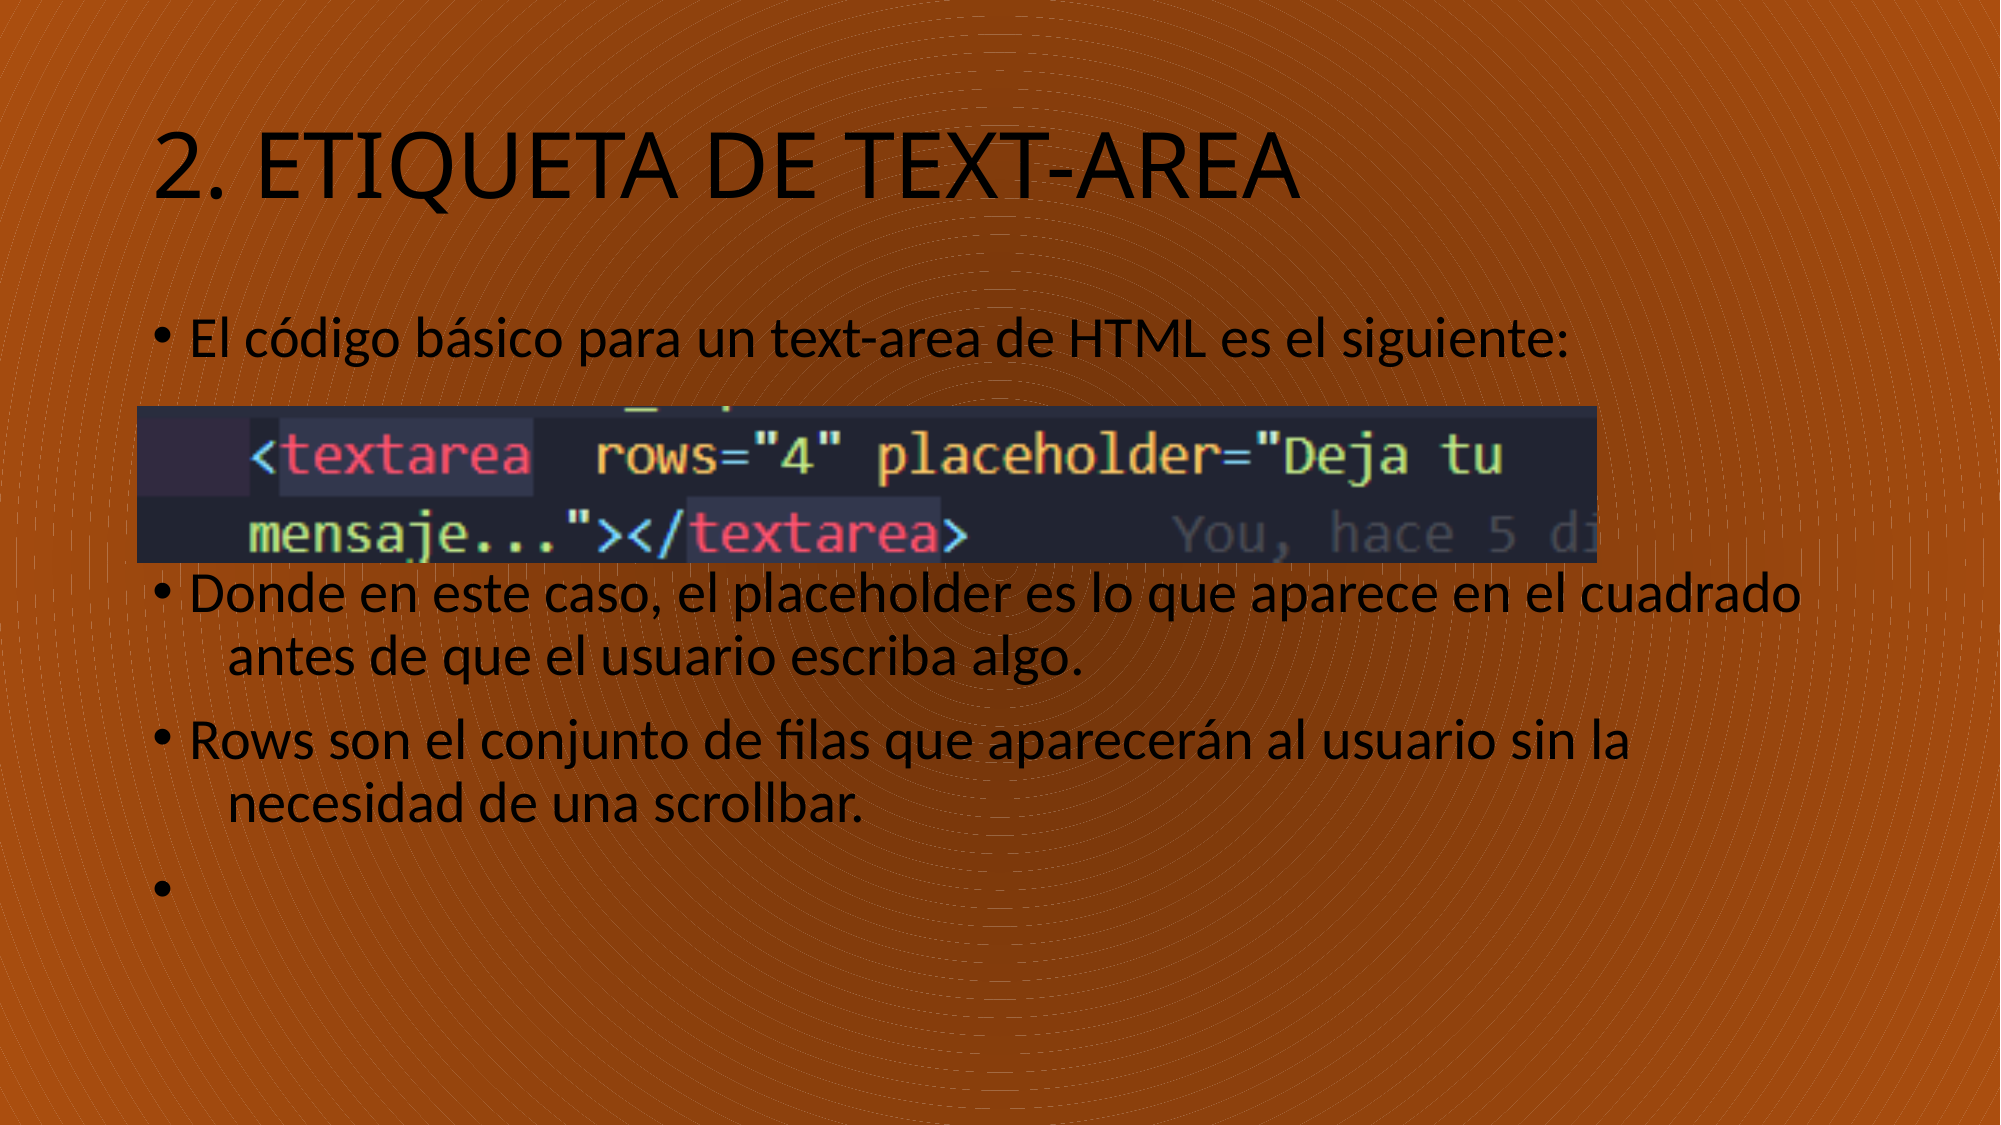

# 2. ETIQUETA DE TEXT-AREA
El código básico para un text-area de HTML es el siguiente:
Donde en este caso, el placeholder es lo que aparece en el cuadrado antes de que el usuario escriba algo.
Rows son el conjunto de filas que aparecerán al usuario sin la necesidad de una scrollbar.